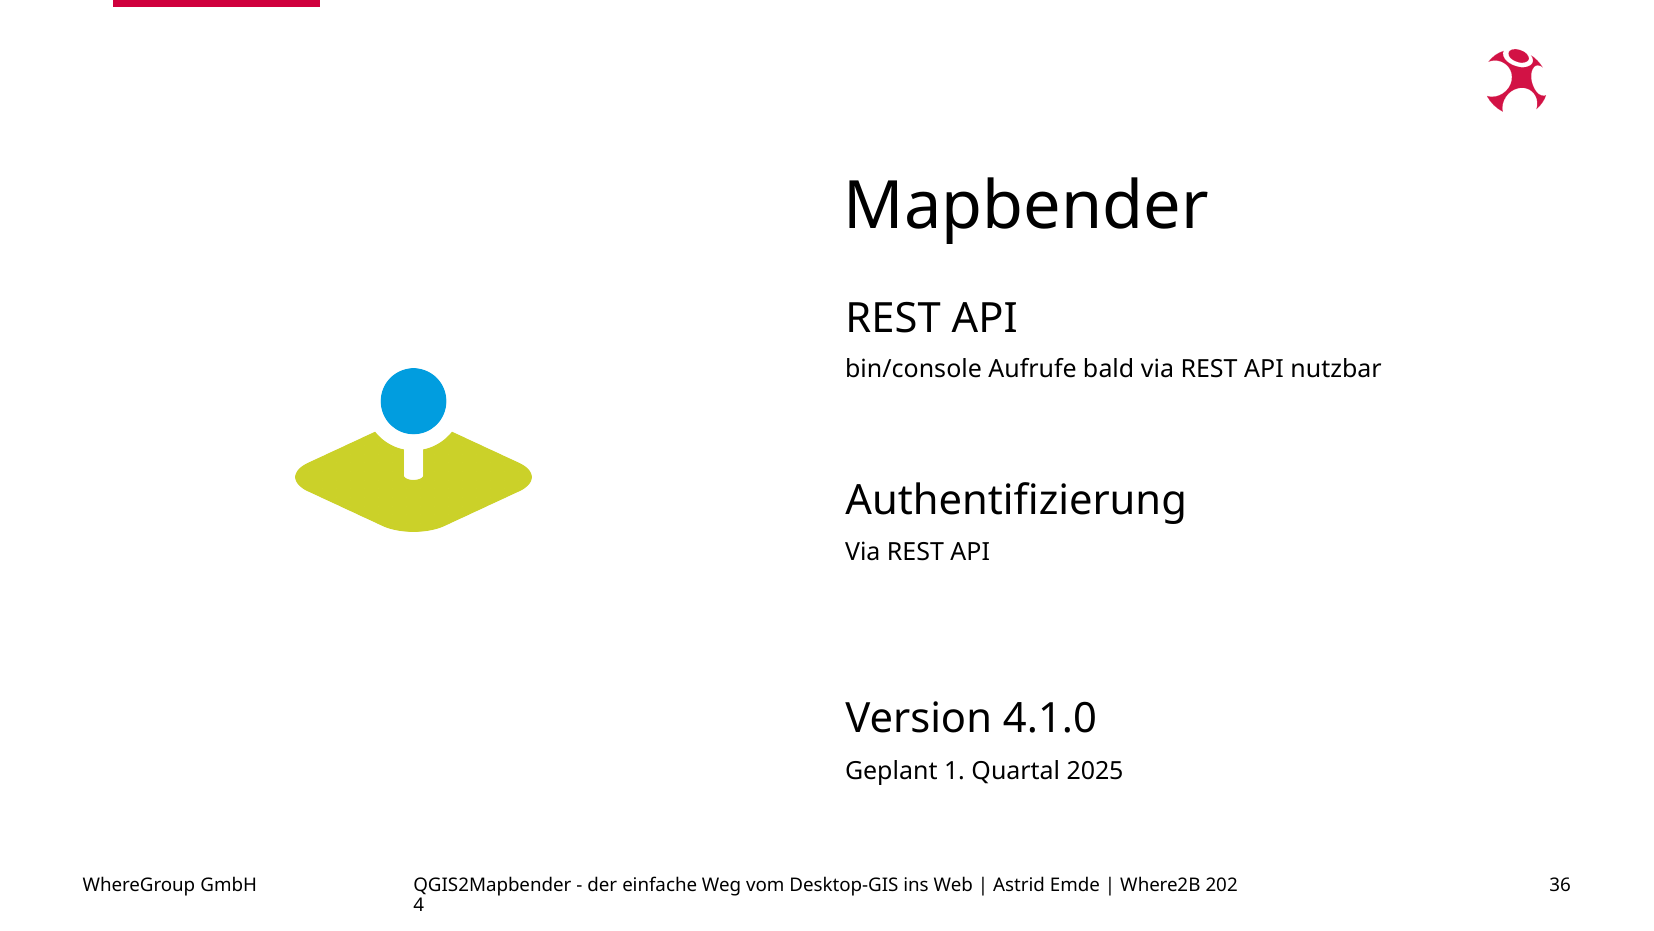

Mapbender
REST API
bin/console Aufrufe bald via REST API nutzbar
Authentifizierung
Via REST API
Version 4.1.0
Geplant 1. Quartal 2025
WhereGroup GmbH
QGIS2Mapbender - der einfache Weg vom Desktop-GIS ins Web | Astrid Emde | Where2B 2024
36